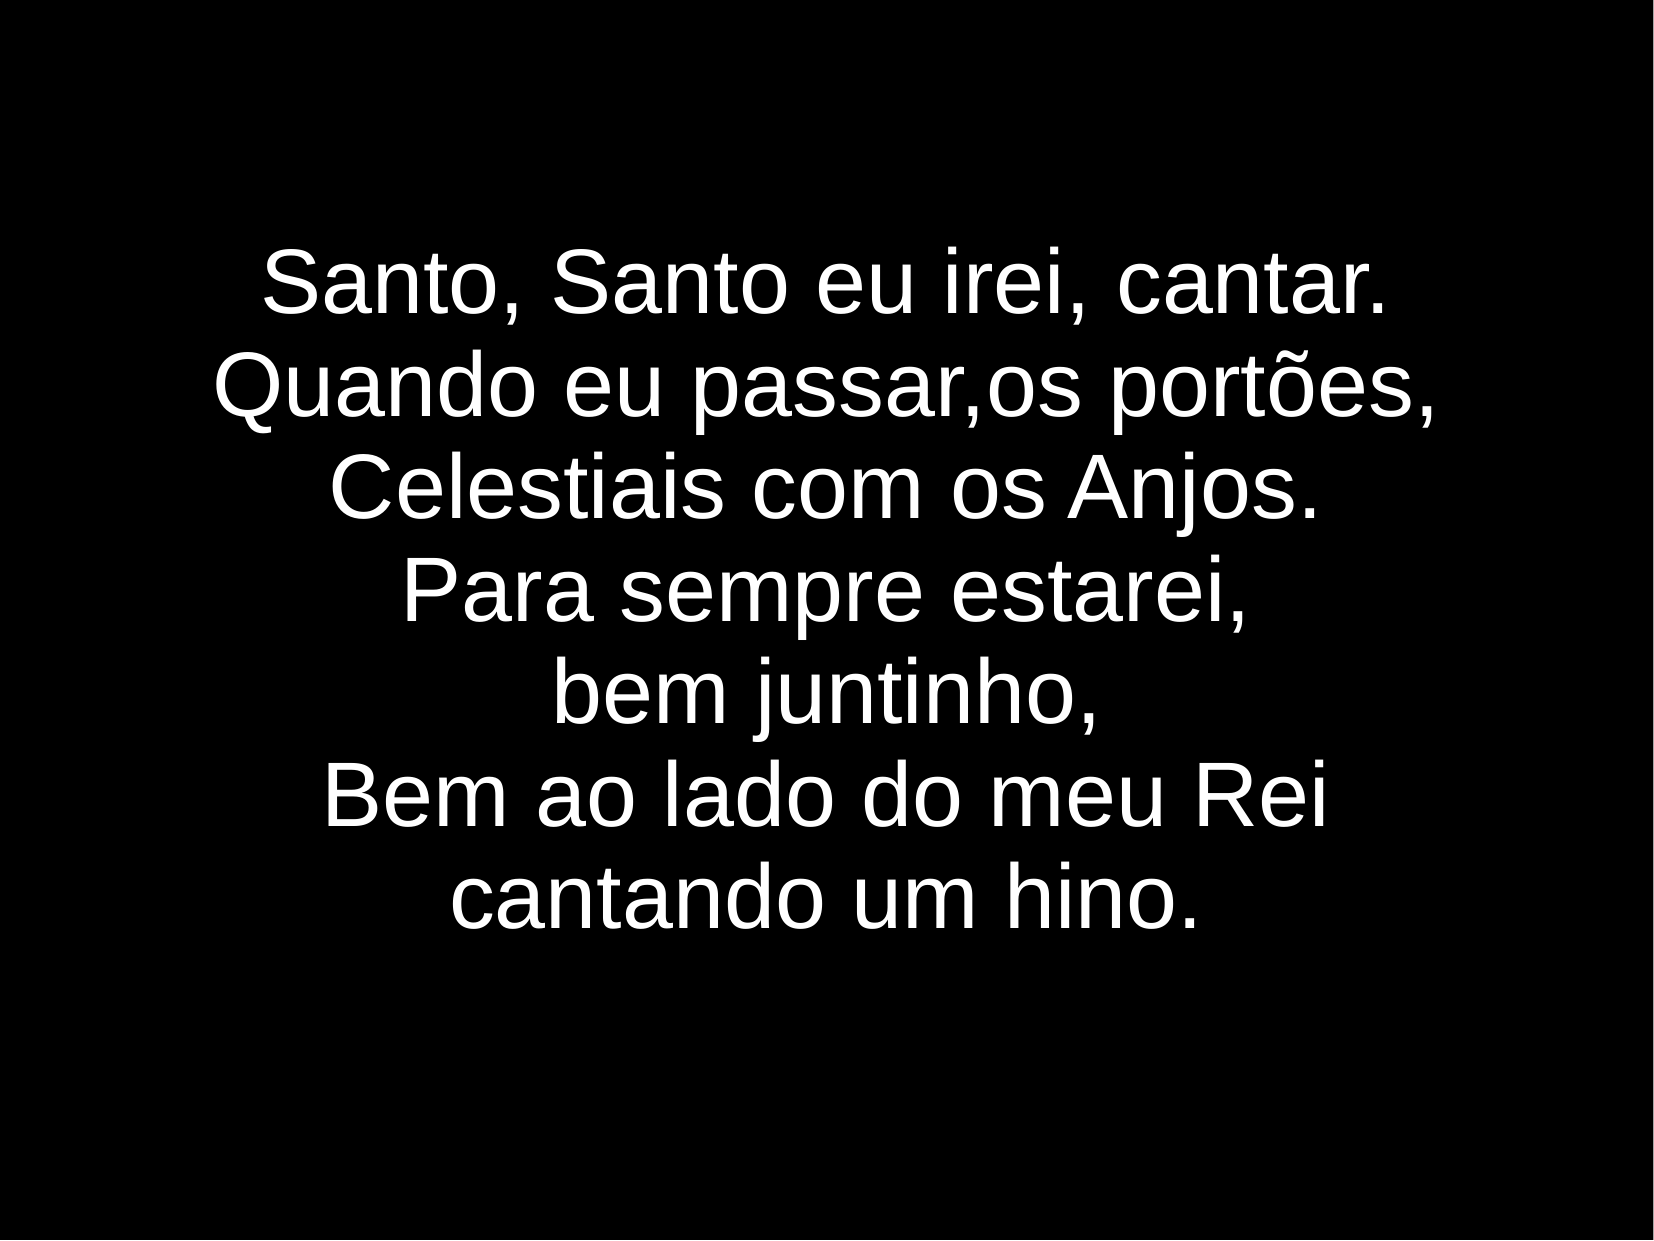

# Santo, Santo eu irei, cantar.
Quando eu passar,os portões, Celestiais com os Anjos.
Para sempre estarei,
bem juntinho,
Bem ao lado do meu Rei
cantando um hino.